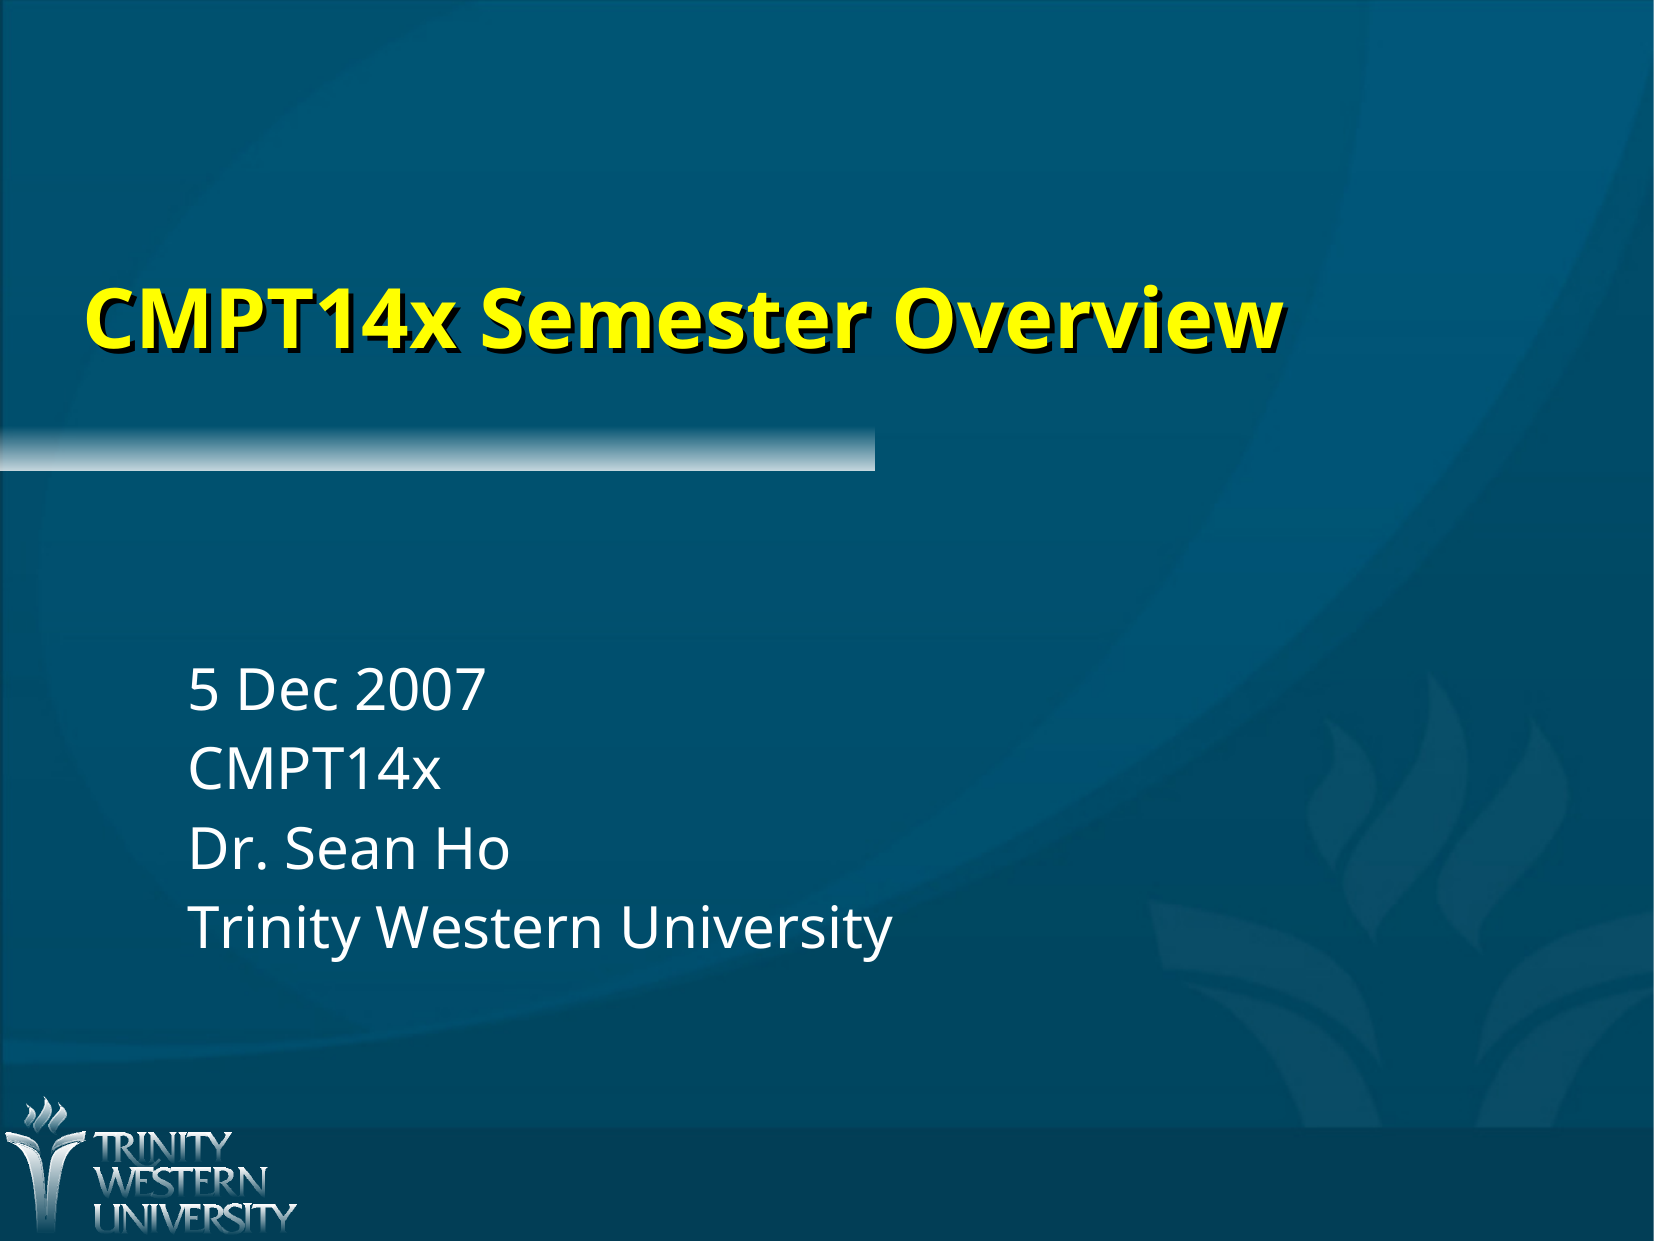

# CMPT14x Semester Overview
5 Dec 2007
CMPT14x
Dr. Sean Ho
Trinity Western University